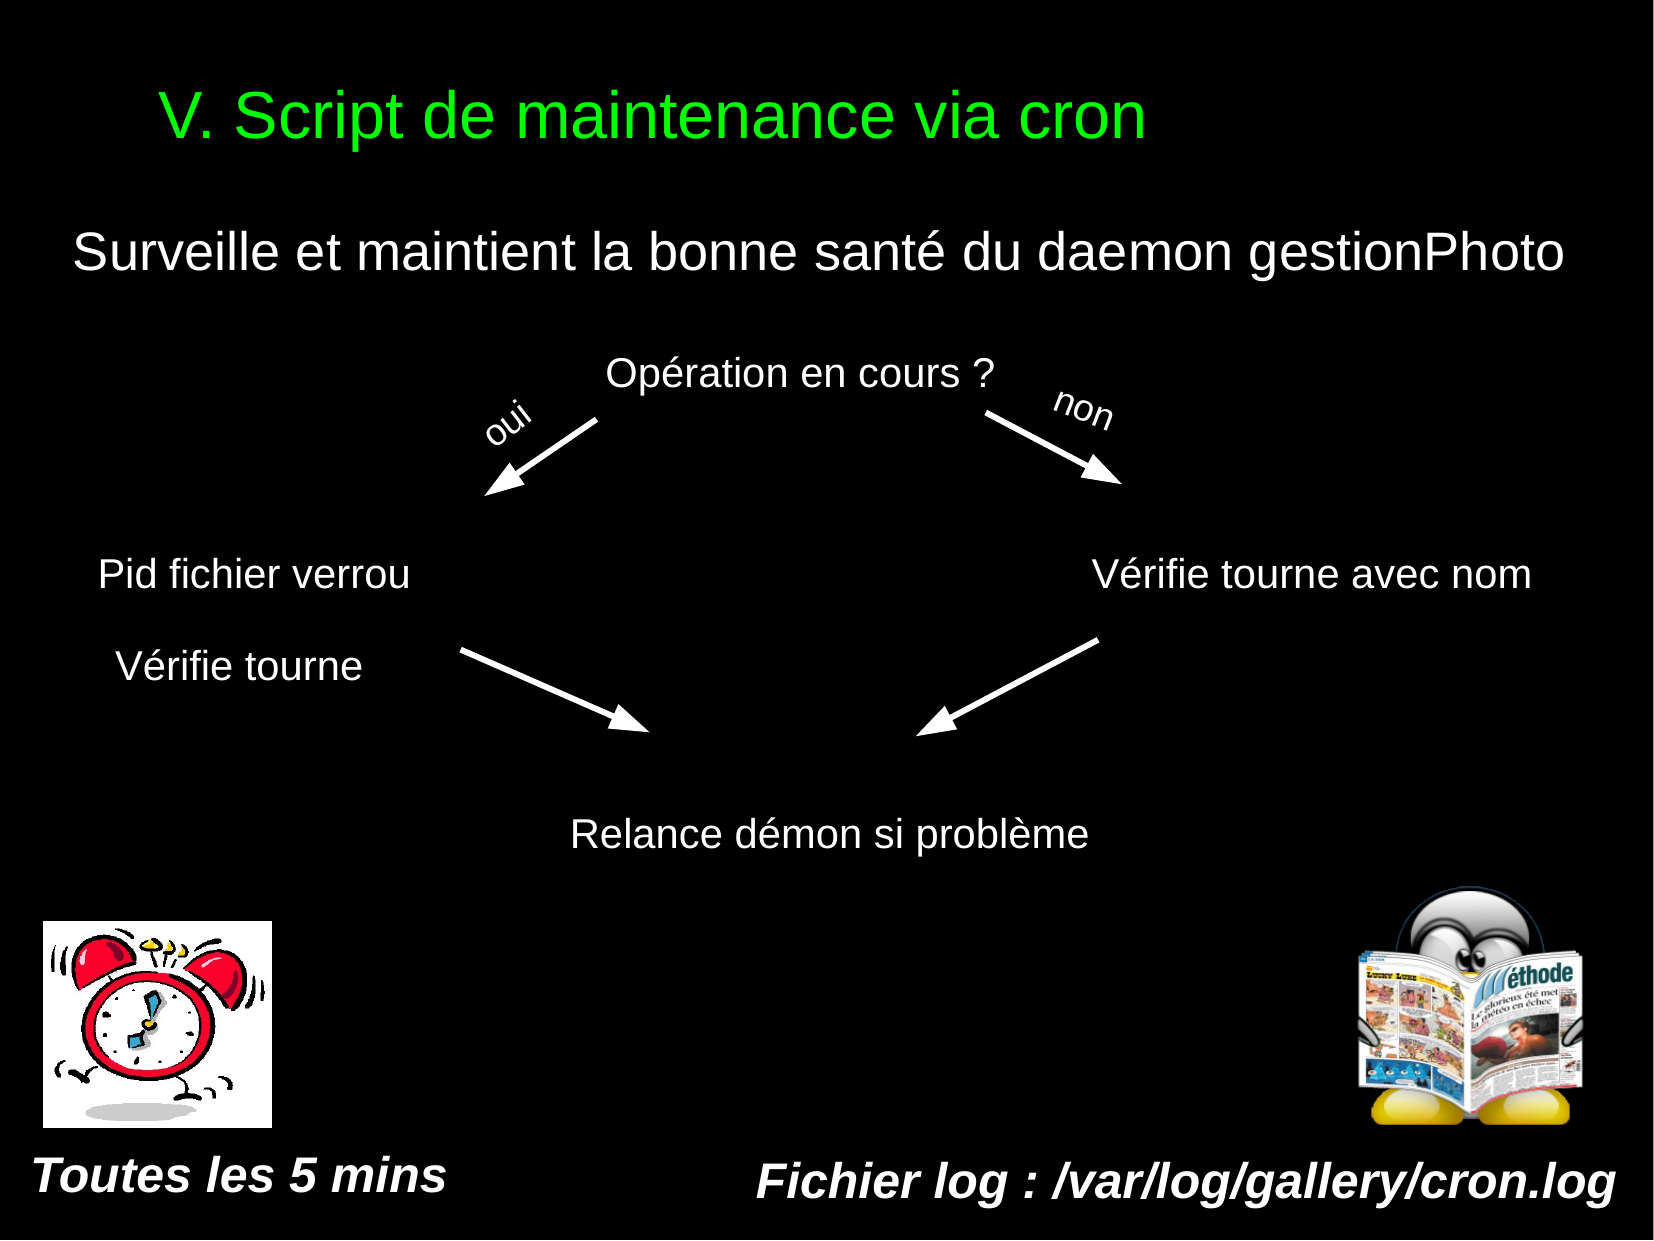

V. Script de maintenance via cron
Surveille et maintient la bonne santé du daemon gestionPhoto
Opération en cours ?
non
oui
Pid fichier verrou
Vérifie tourne avec nom
Vérifie tourne
Relance démon si problème
Toutes les 5 mins
Fichier log : /var/log/gallery/cron.log